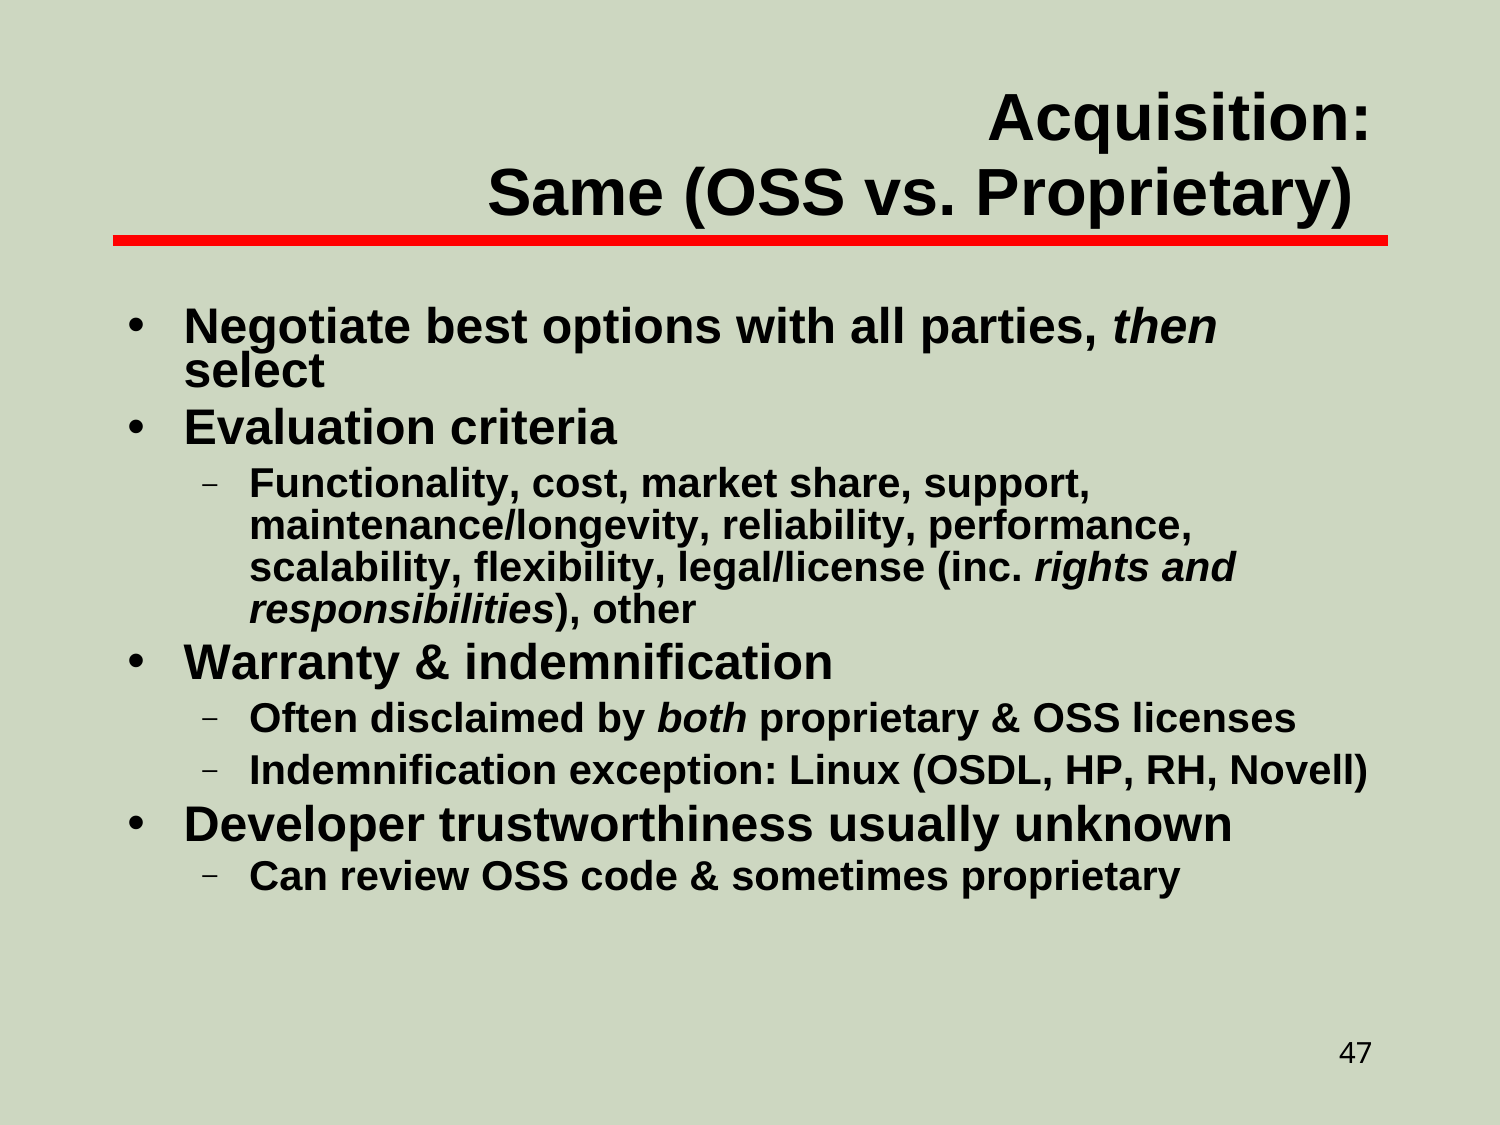

# Acquisition: Same (OSS vs. Proprietary)
Negotiate best options with all parties, then select
Evaluation criteria
Functionality, cost, market share, support, maintenance/longevity, reliability, performance, scalability, flexibility, legal/license (inc. rights and responsibilities), other
Warranty & indemnification
Often disclaimed by both proprietary & OSS licenses
Indemnification exception: Linux (OSDL, HP, RH, Novell)
Developer trustworthiness usually unknown
Can review OSS code & sometimes proprietary